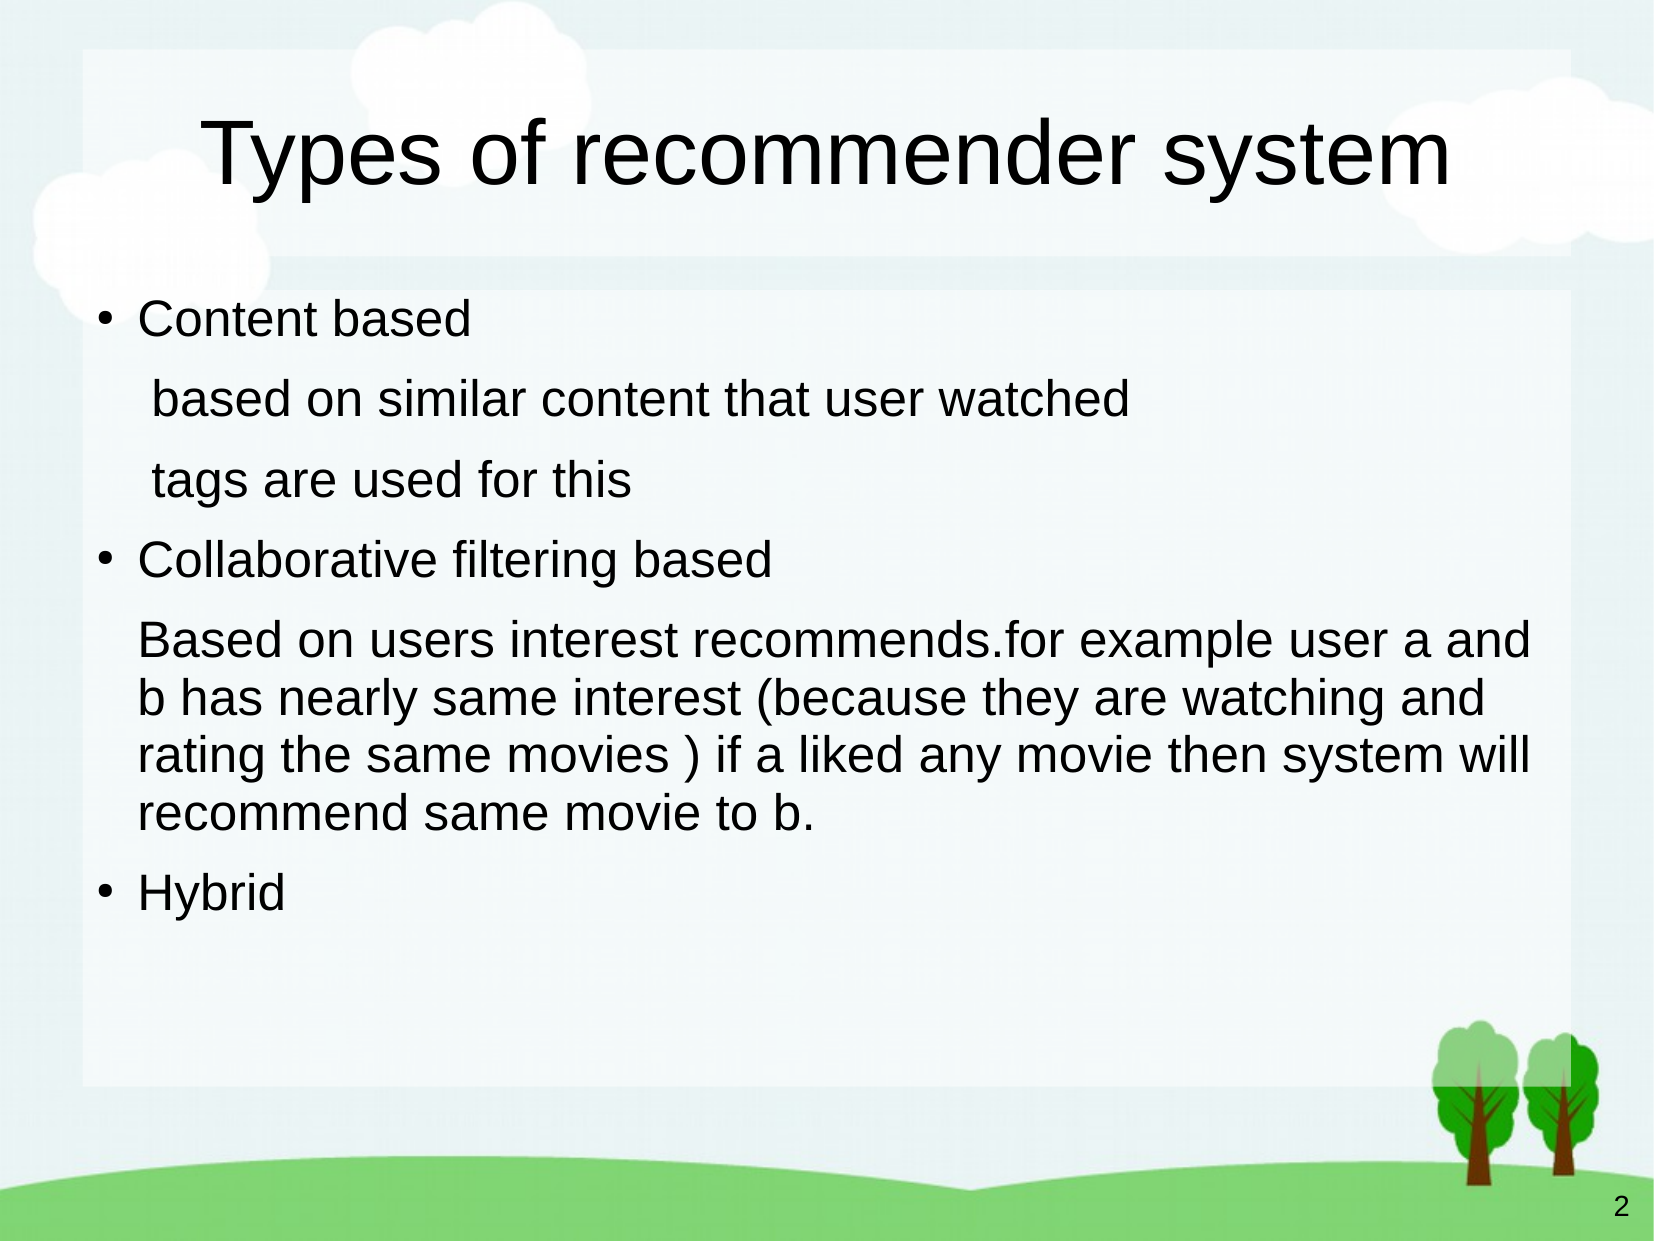

# Types of recommender system
Content based
 based on similar content that user watched
 tags are used for this
Collaborative filtering based
Based on users interest recommends.for example user a and b has nearly same interest (because they are watching and rating the same movies ) if a liked any movie then system will recommend same movie to b.
Hybrid
2